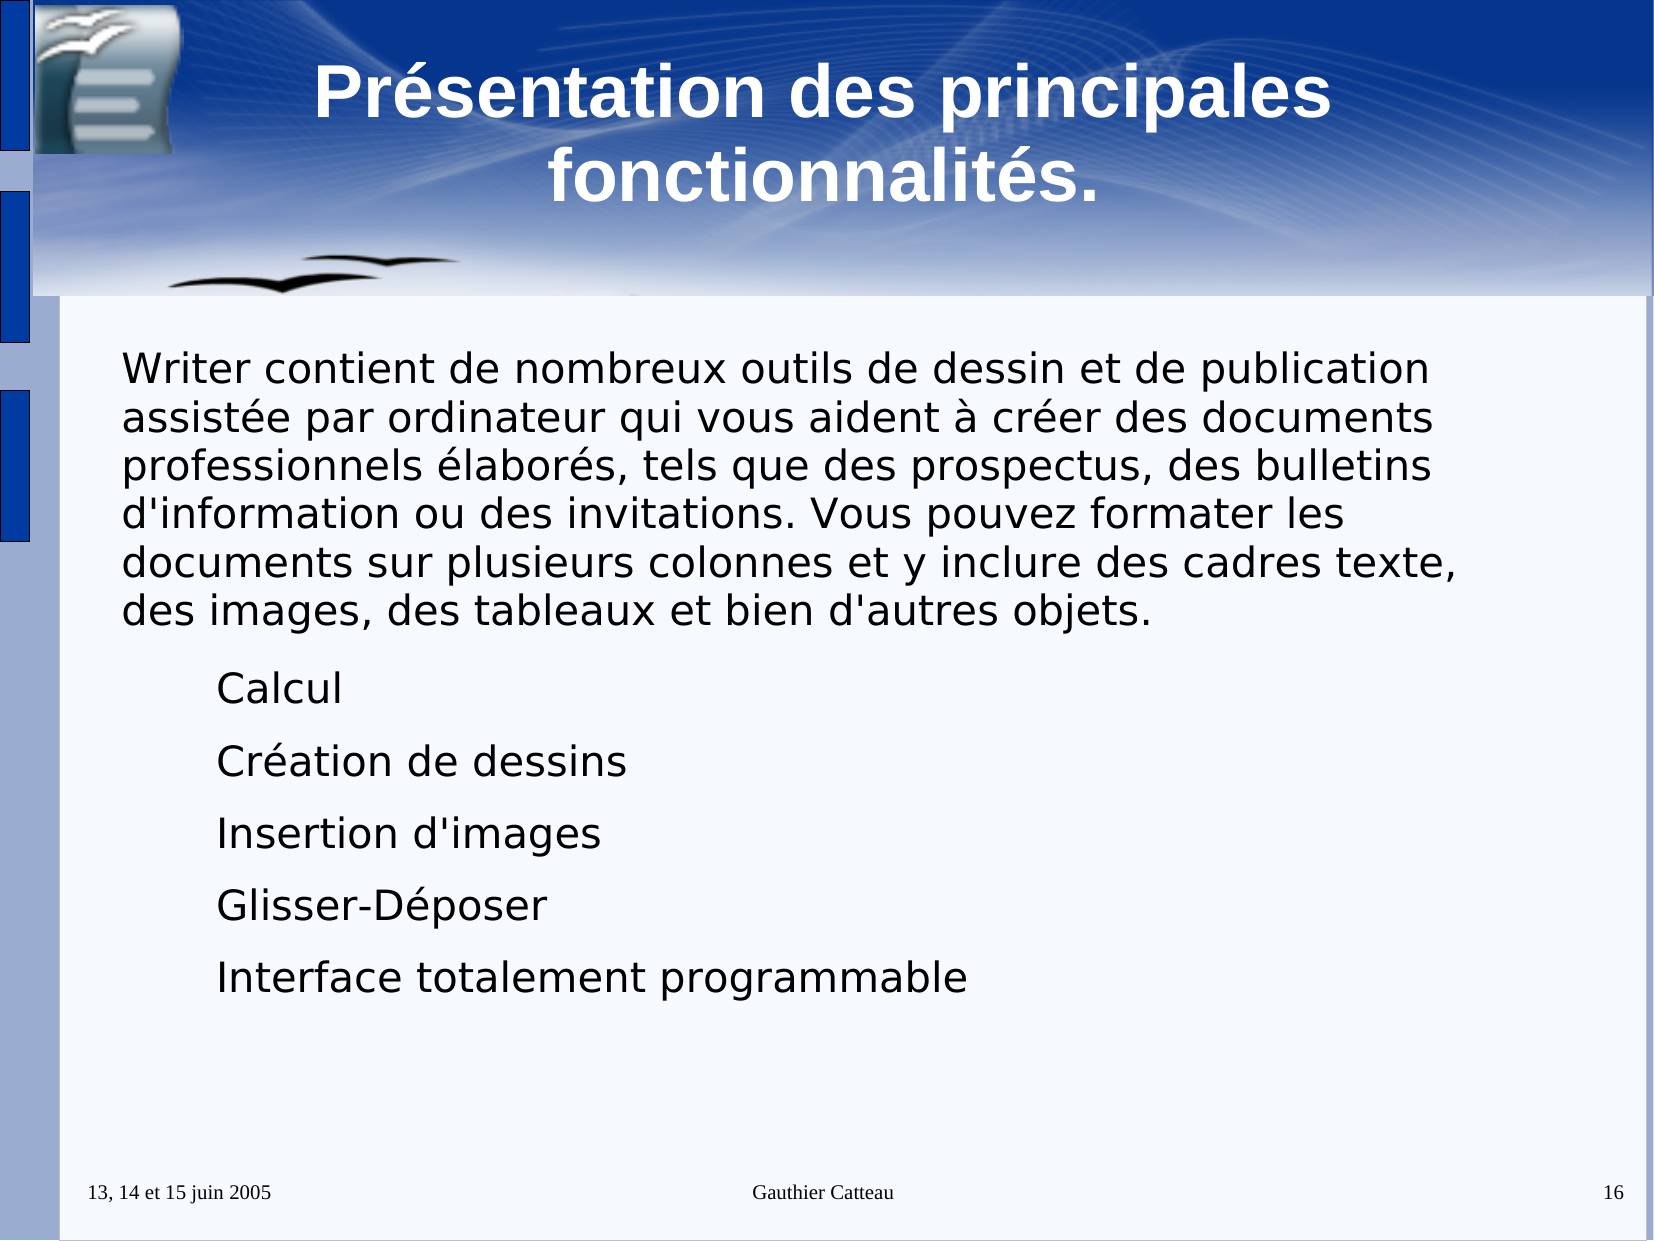

# Présentation des principales fonctionnalités.
Writer contient de nombreux outils de dessin et de publication assistée par ordinateur qui vous aident à créer des documents professionnels élaborés, tels que des prospectus, des bulletins d'information ou des invitations. Vous pouvez formater les documents sur plusieurs colonnes et y inclure des cadres texte, des images, des tableaux et bien d'autres objets.
Calcul
Création de dessins
Insertion d'images
Glisser-Déposer
Interface totalement programmable
Gauthier Catteau